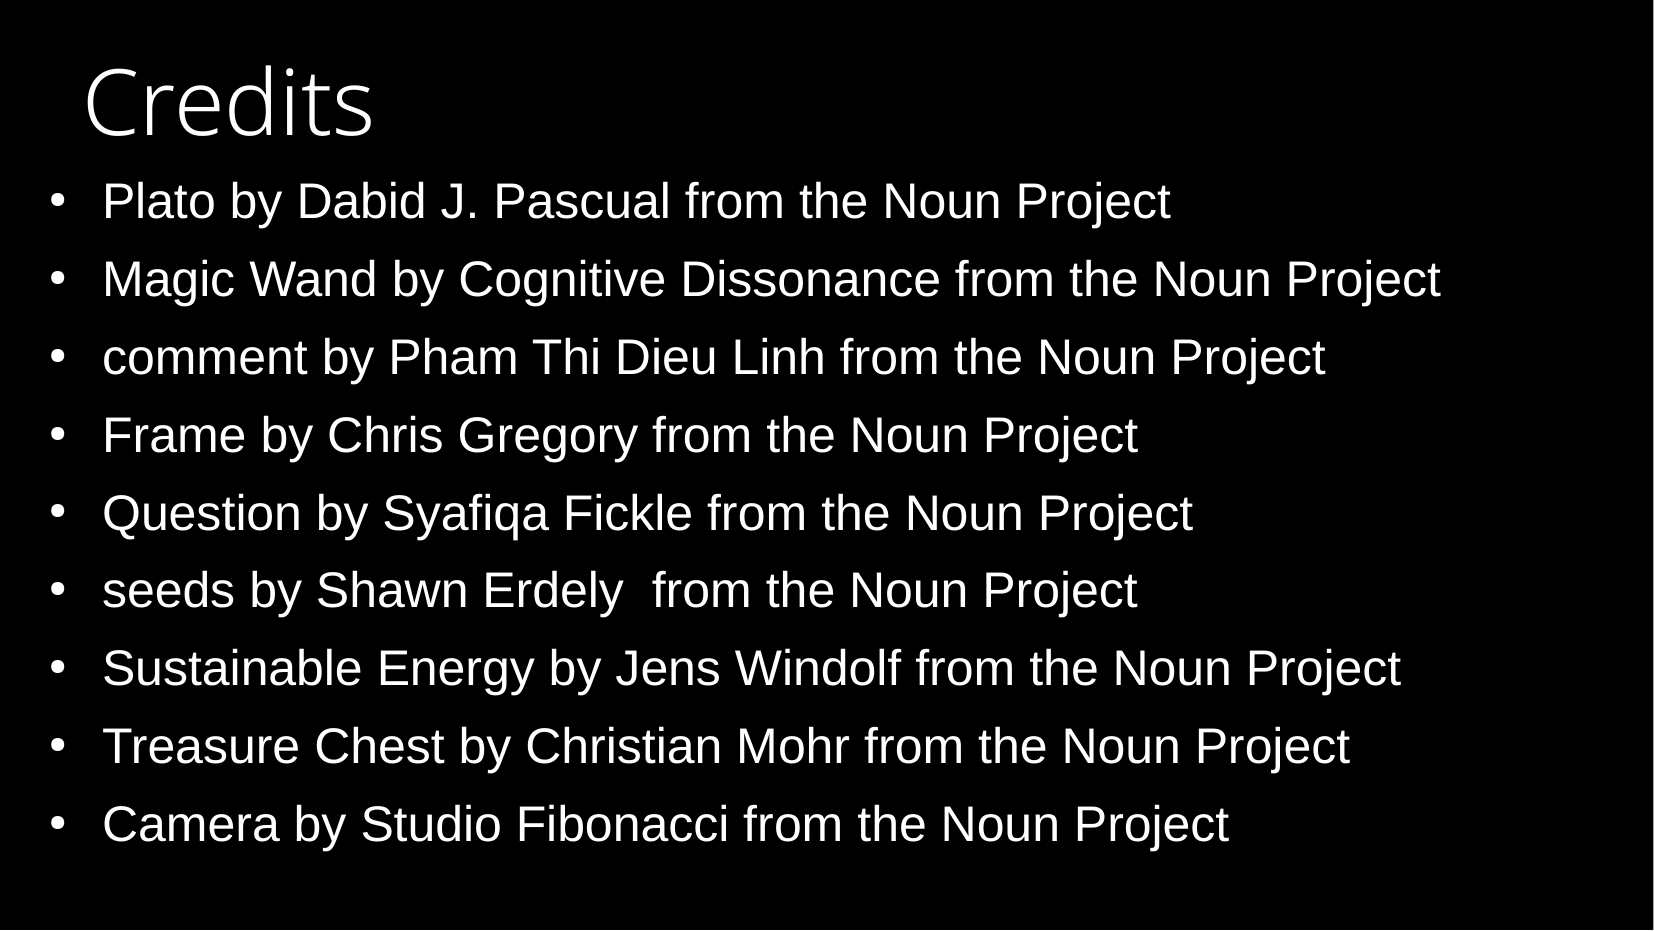

# Credits
Plato by Dabid J. Pascual from the Noun Project
Magic Wand by Cognitive Dissonance from the Noun Project
comment by Pham Thi Dieu Linh from the Noun Project
Frame by Chris Gregory from the Noun Project
Question by Syafiqa Fickle from the Noun Project
seeds by Shawn Erdely from the Noun Project
Sustainable Energy by Jens Windolf from the Noun Project
Treasure Chest by Christian Mohr from the Noun Project
Camera by Studio Fibonacci from the Noun Project